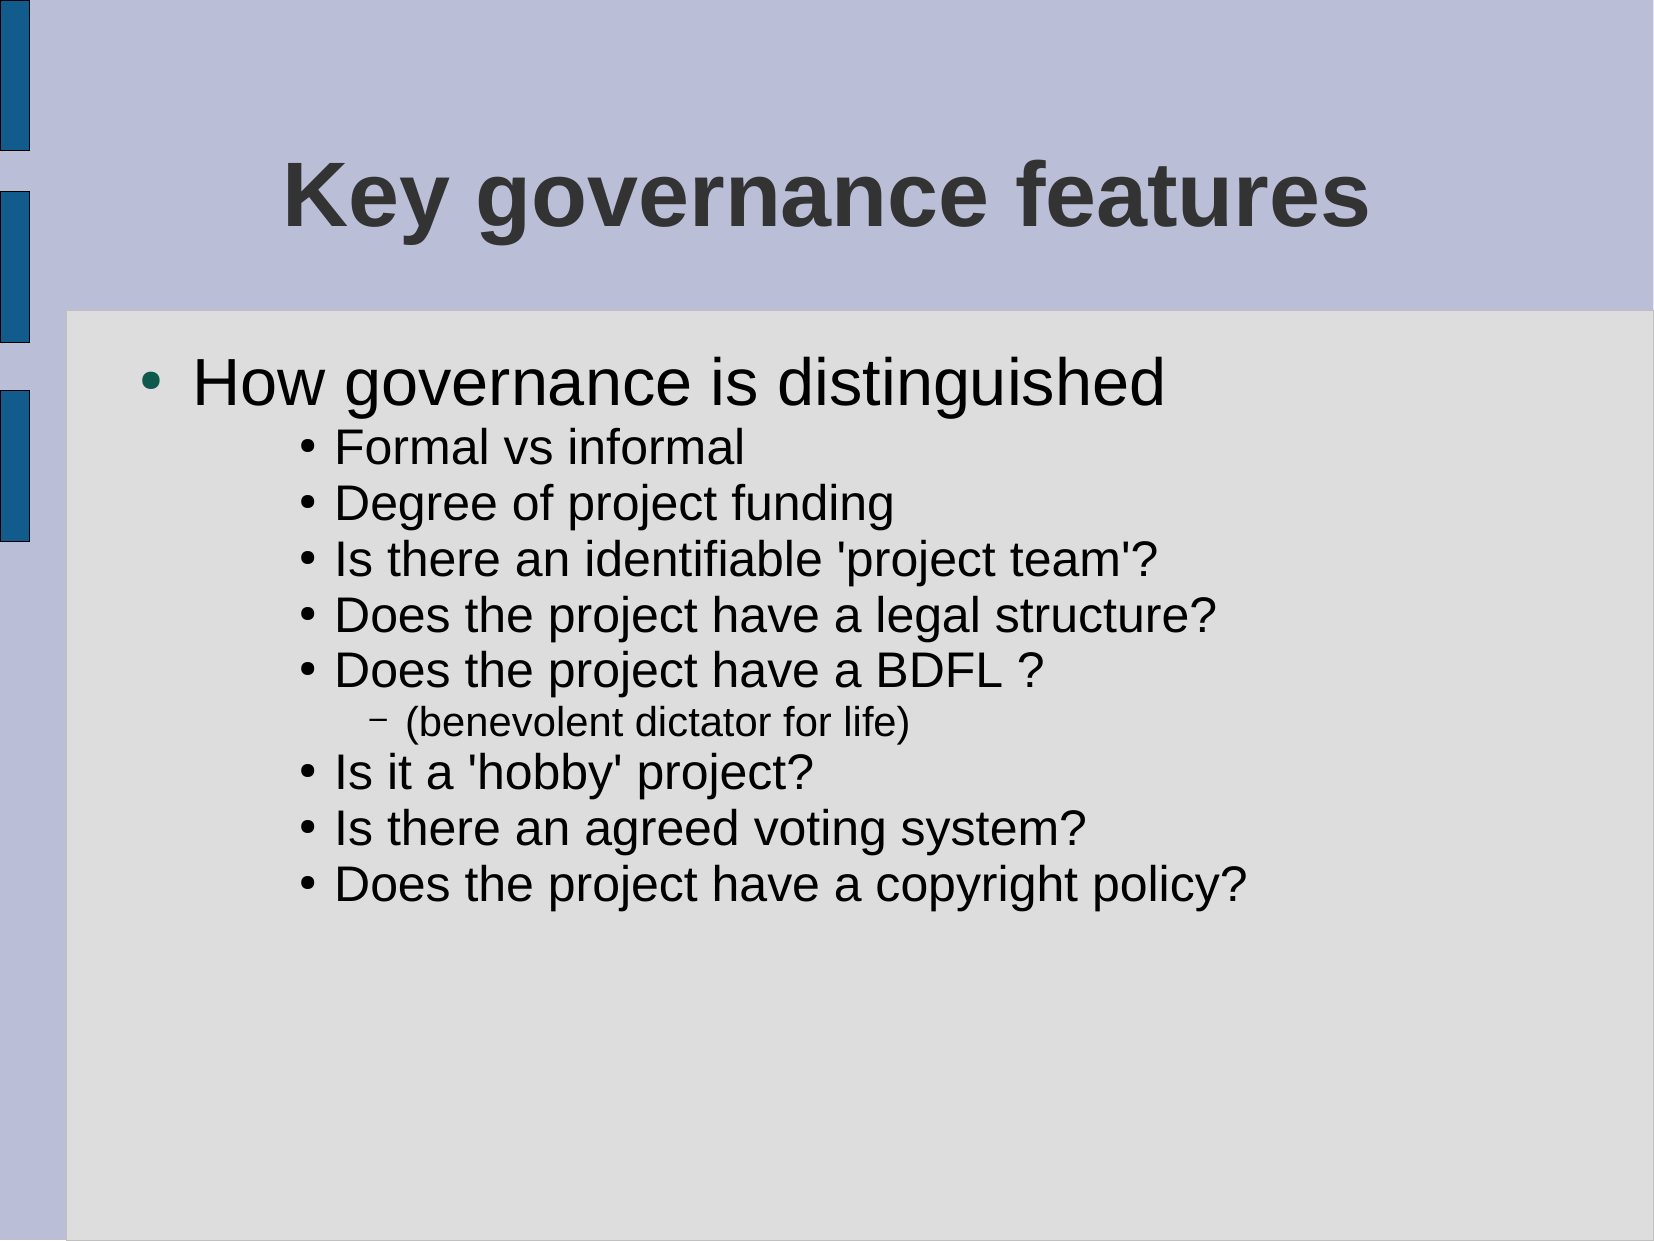

# Key governance features
How governance is distinguished
Formal vs informal
Degree of project funding
Is there an identifiable 'project team'?
Does the project have a legal structure?
Does the project have a BDFL ?
(benevolent dictator for life)
Is it a 'hobby' project?
Is there an agreed voting system?
Does the project have a copyright policy?